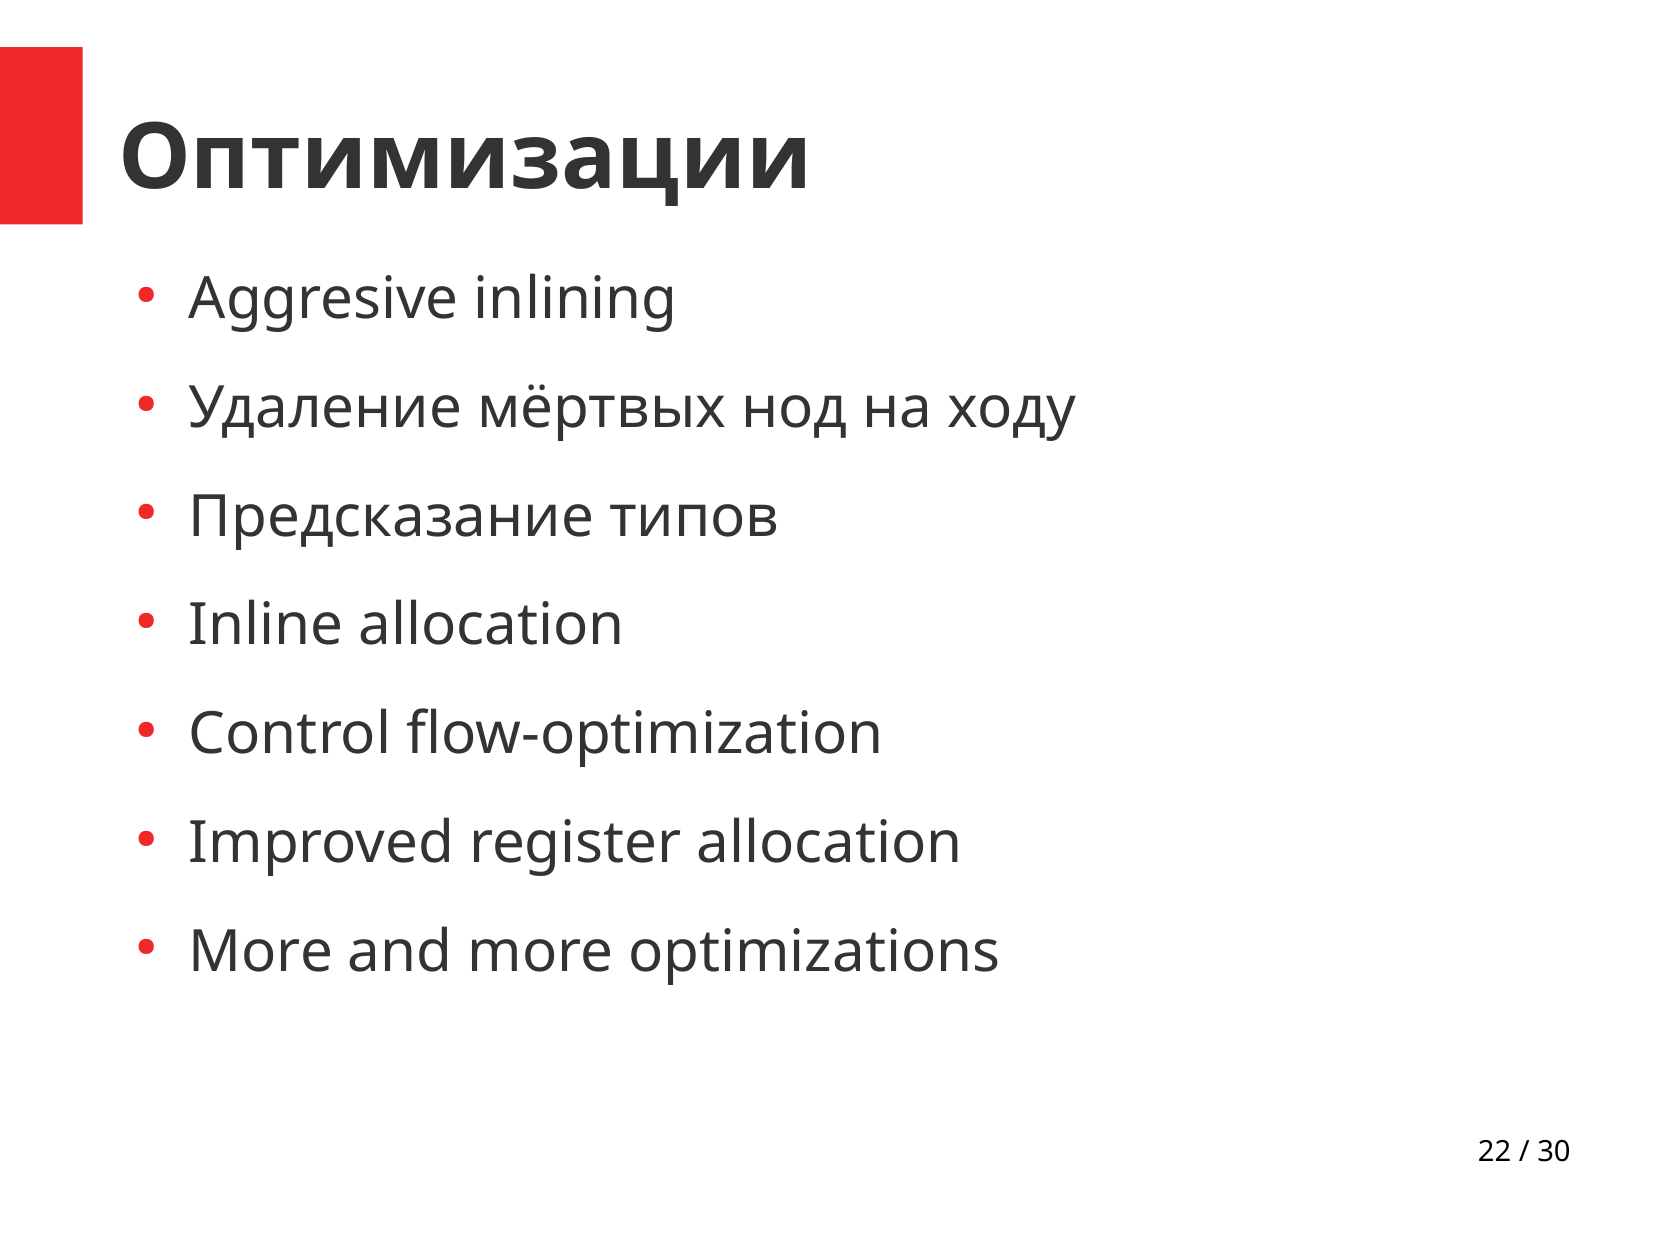

# Оптимизации
Aggresive inlining
Удаление мёртвых нод на ходу
Предсказание типов
Inline allocation
Control flow-optimization
Improved register allocation
More and more optimizations
22